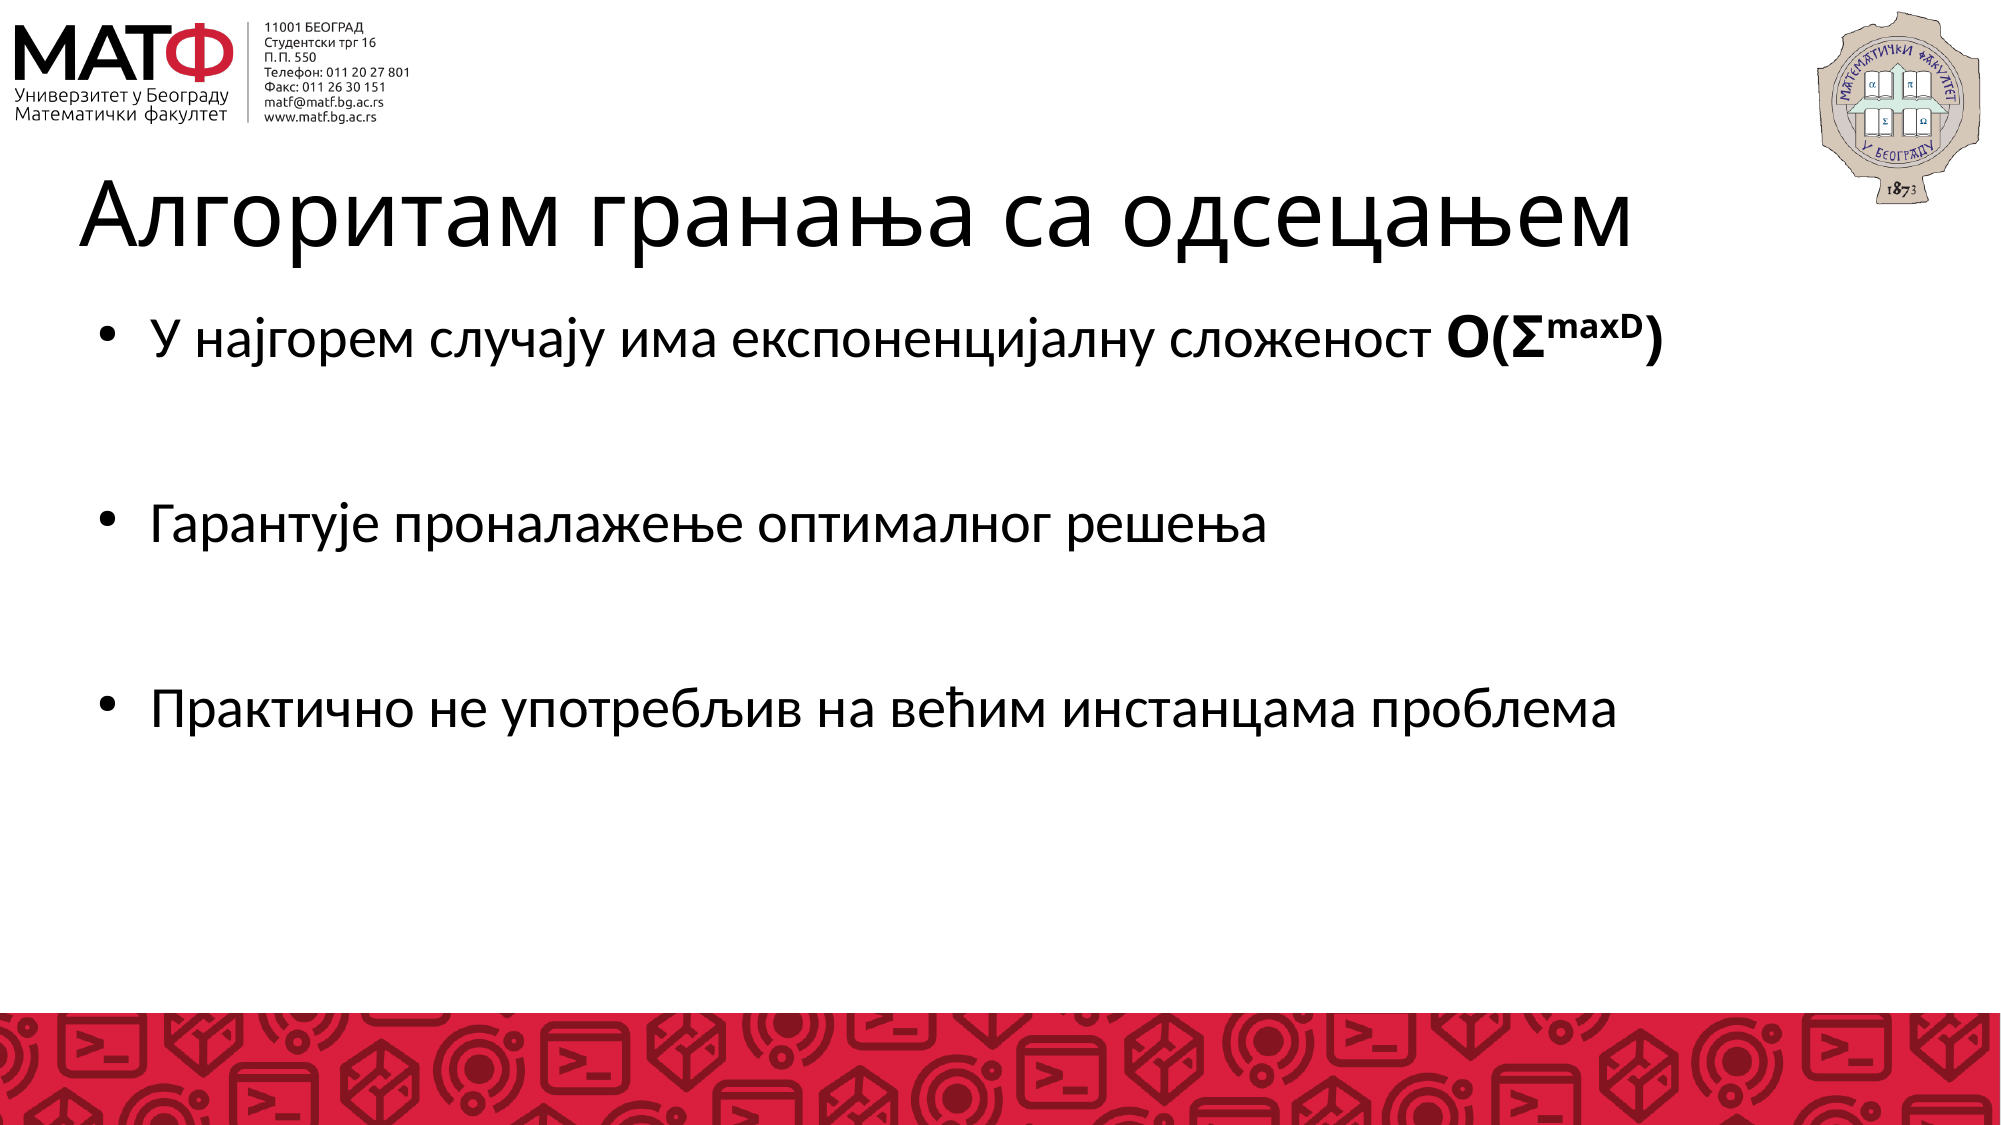

# Алгоритам гранања са одсецањем
У најгорем случају има експоненцијалну сложеност O(ΣmaxD)
Гарантује проналажење оптималног решења
Практично не употребљив на већим инстанцама проблема